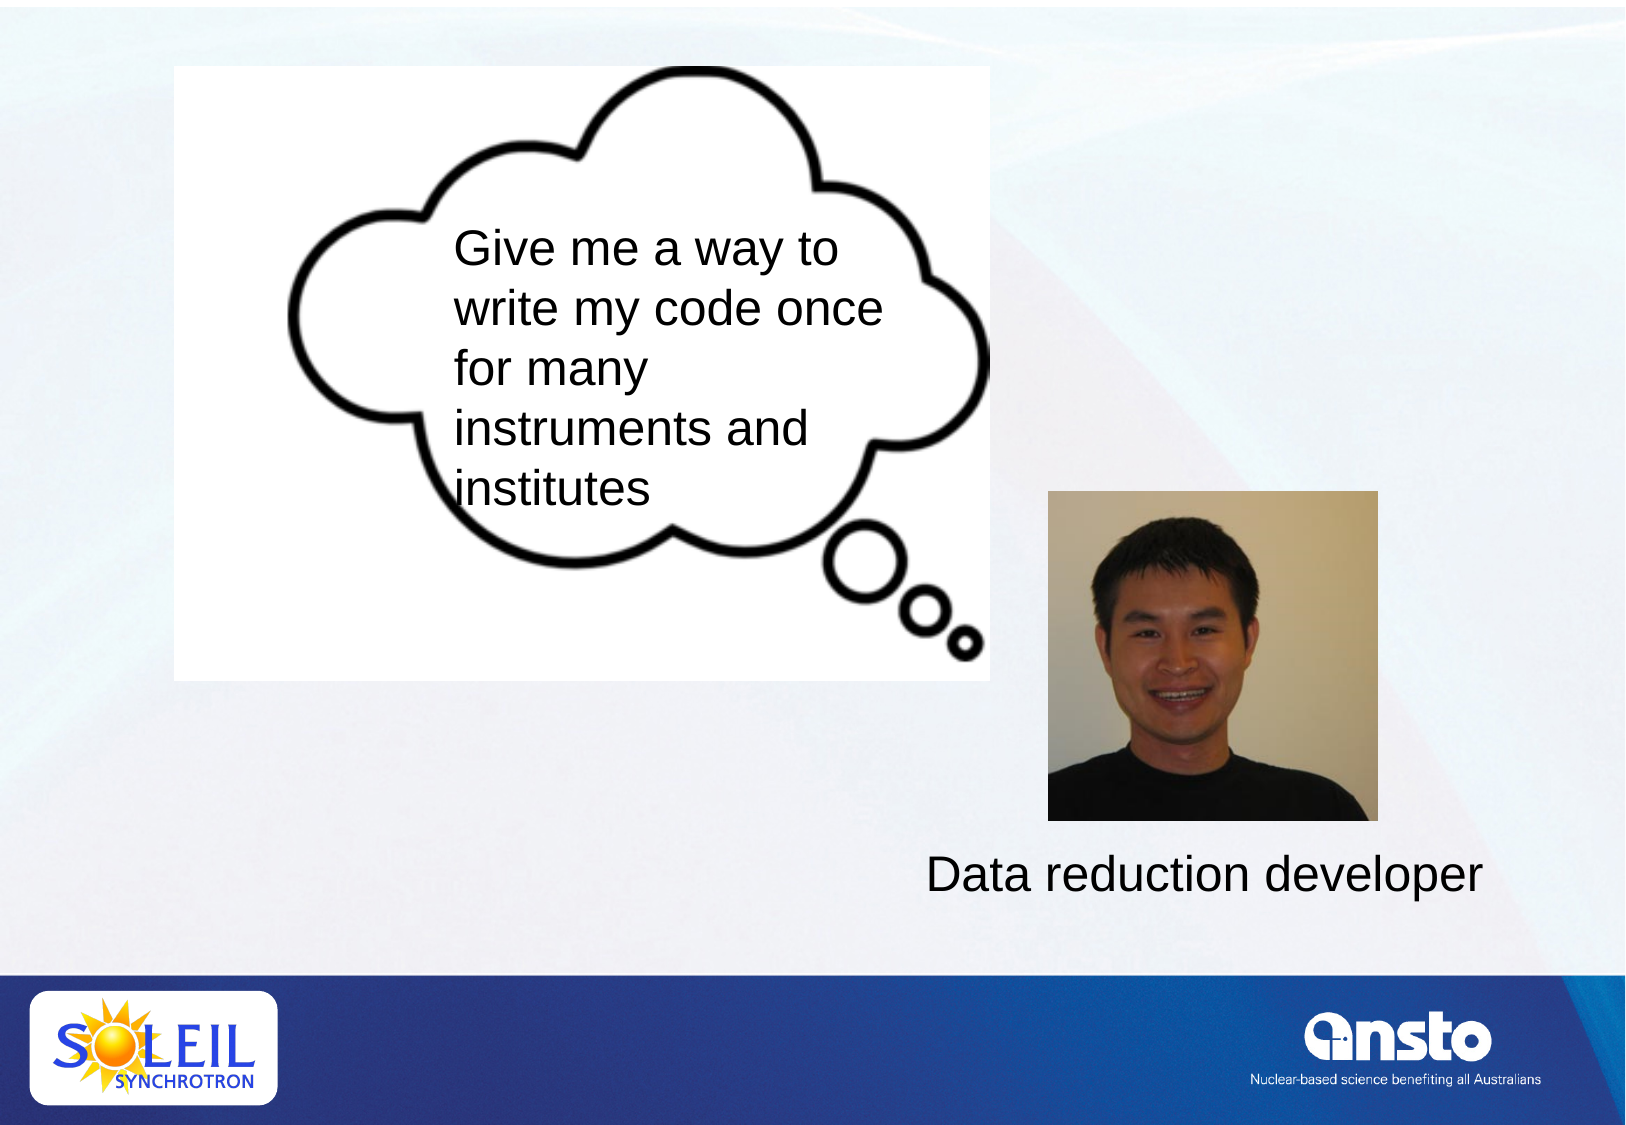

# Give me a way to write my code once for many instruments and institutes
Data reduction developer